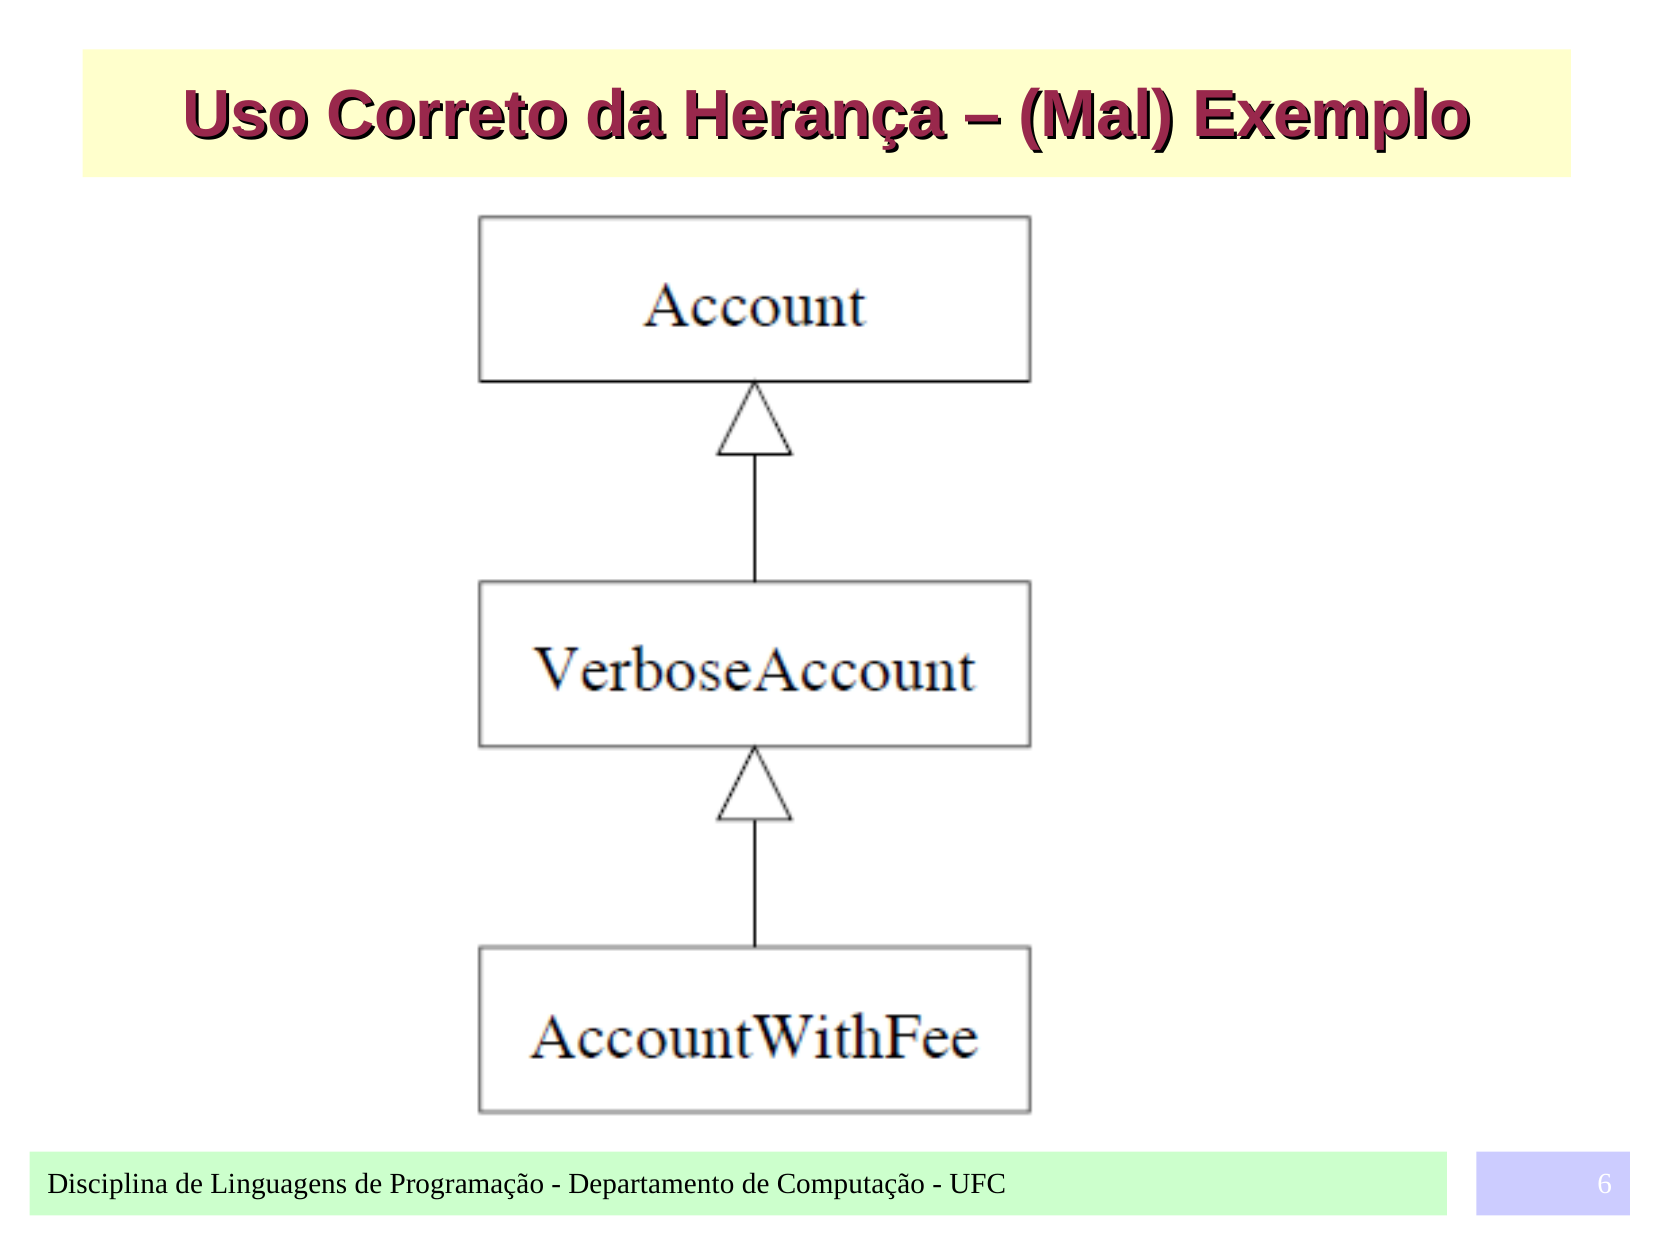

# Uso Correto da Herança – (Mal) Exemplo
Disciplina de Linguagens de Programação - Departamento de Computação - UFC
6